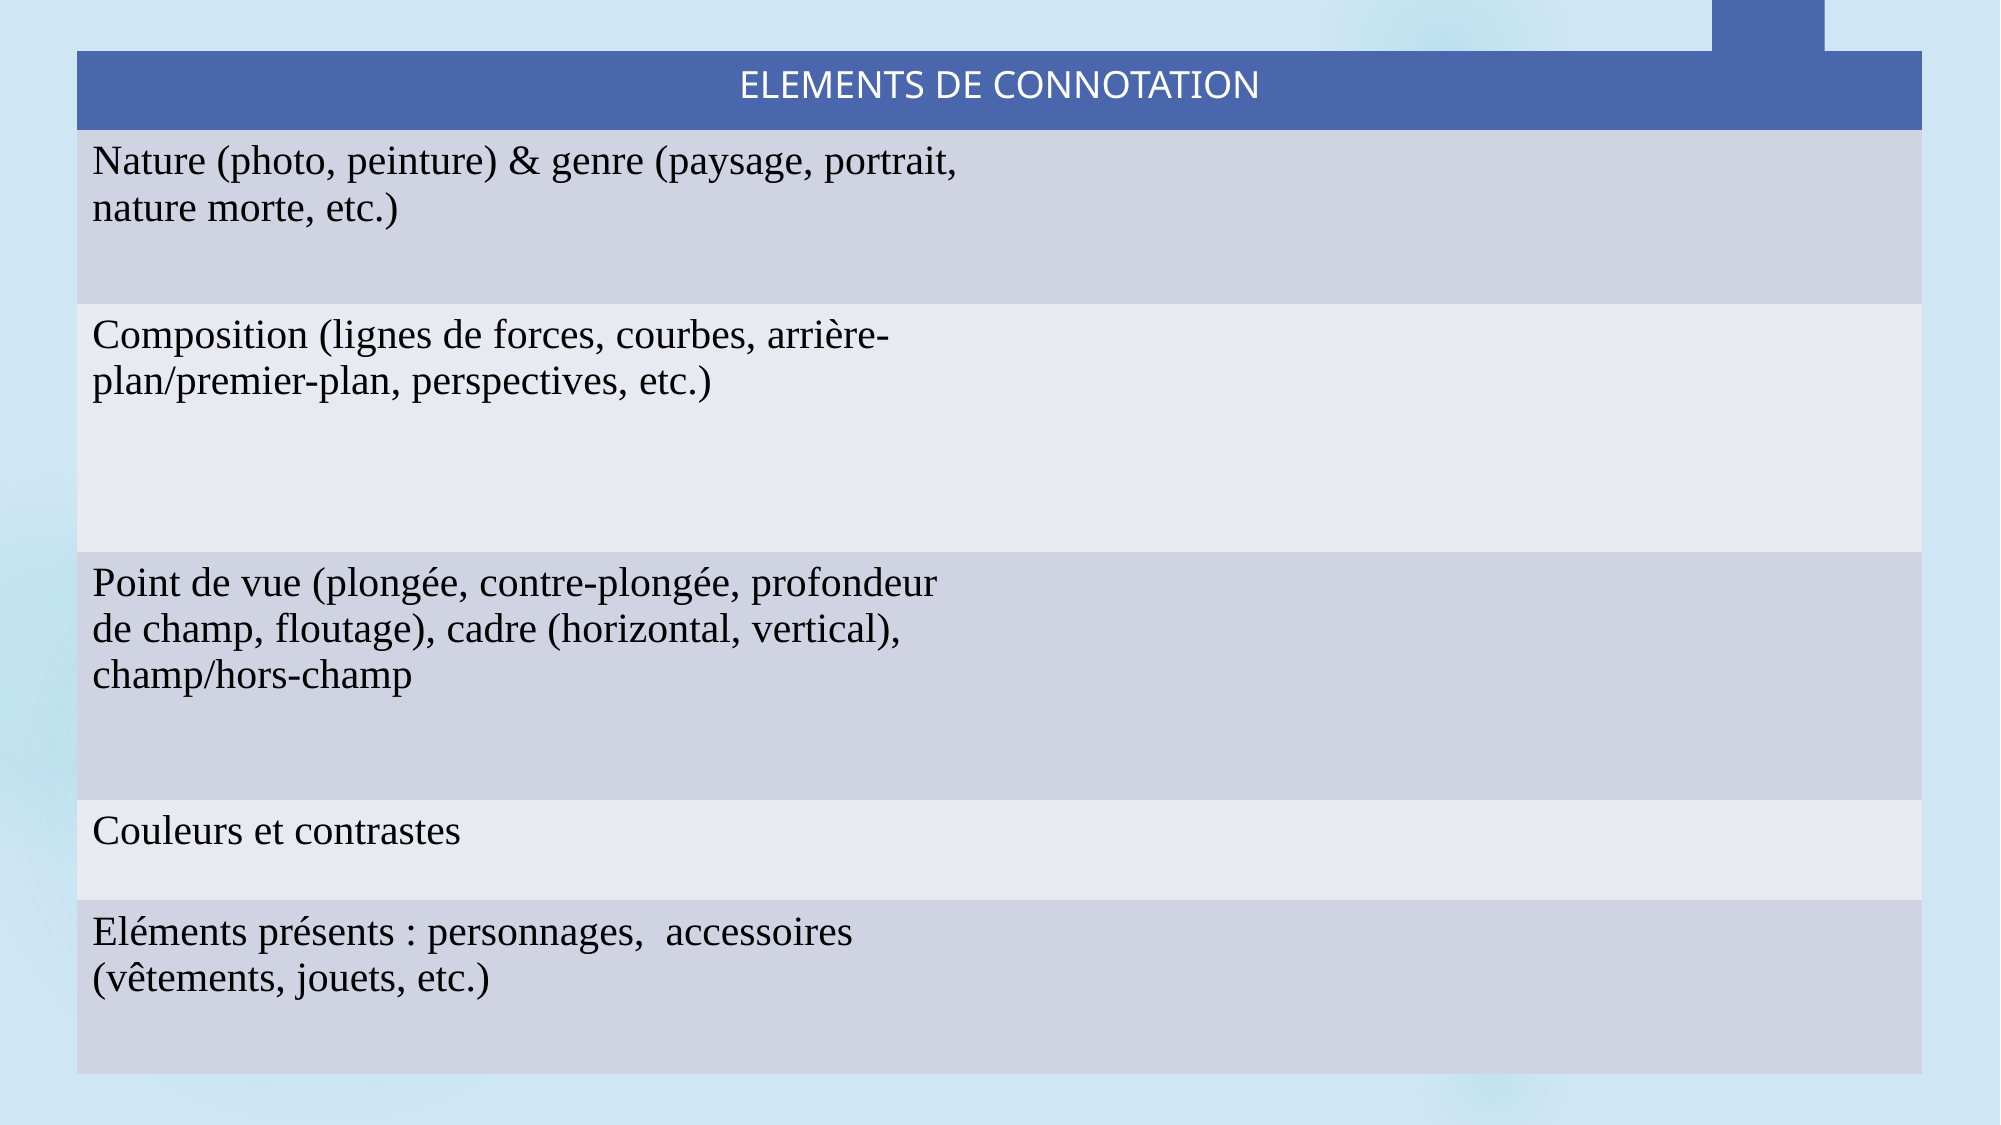

#
| ELEMENTS DE CONNOTATION | |
| --- | --- |
| Nature (photo, peinture) & genre (paysage, portrait, nature morte, etc.) | |
| Composition (lignes de forces, courbes, arrière-plan/premier-plan, perspectives, etc.) | |
| Point de vue (plongée, contre-plongée, profondeur de champ, floutage), cadre (horizontal, vertical), champ/hors-champ | |
| Couleurs et contrastes | |
| Eléments présents : personnages, accessoires (vêtements, jouets, etc.) | |